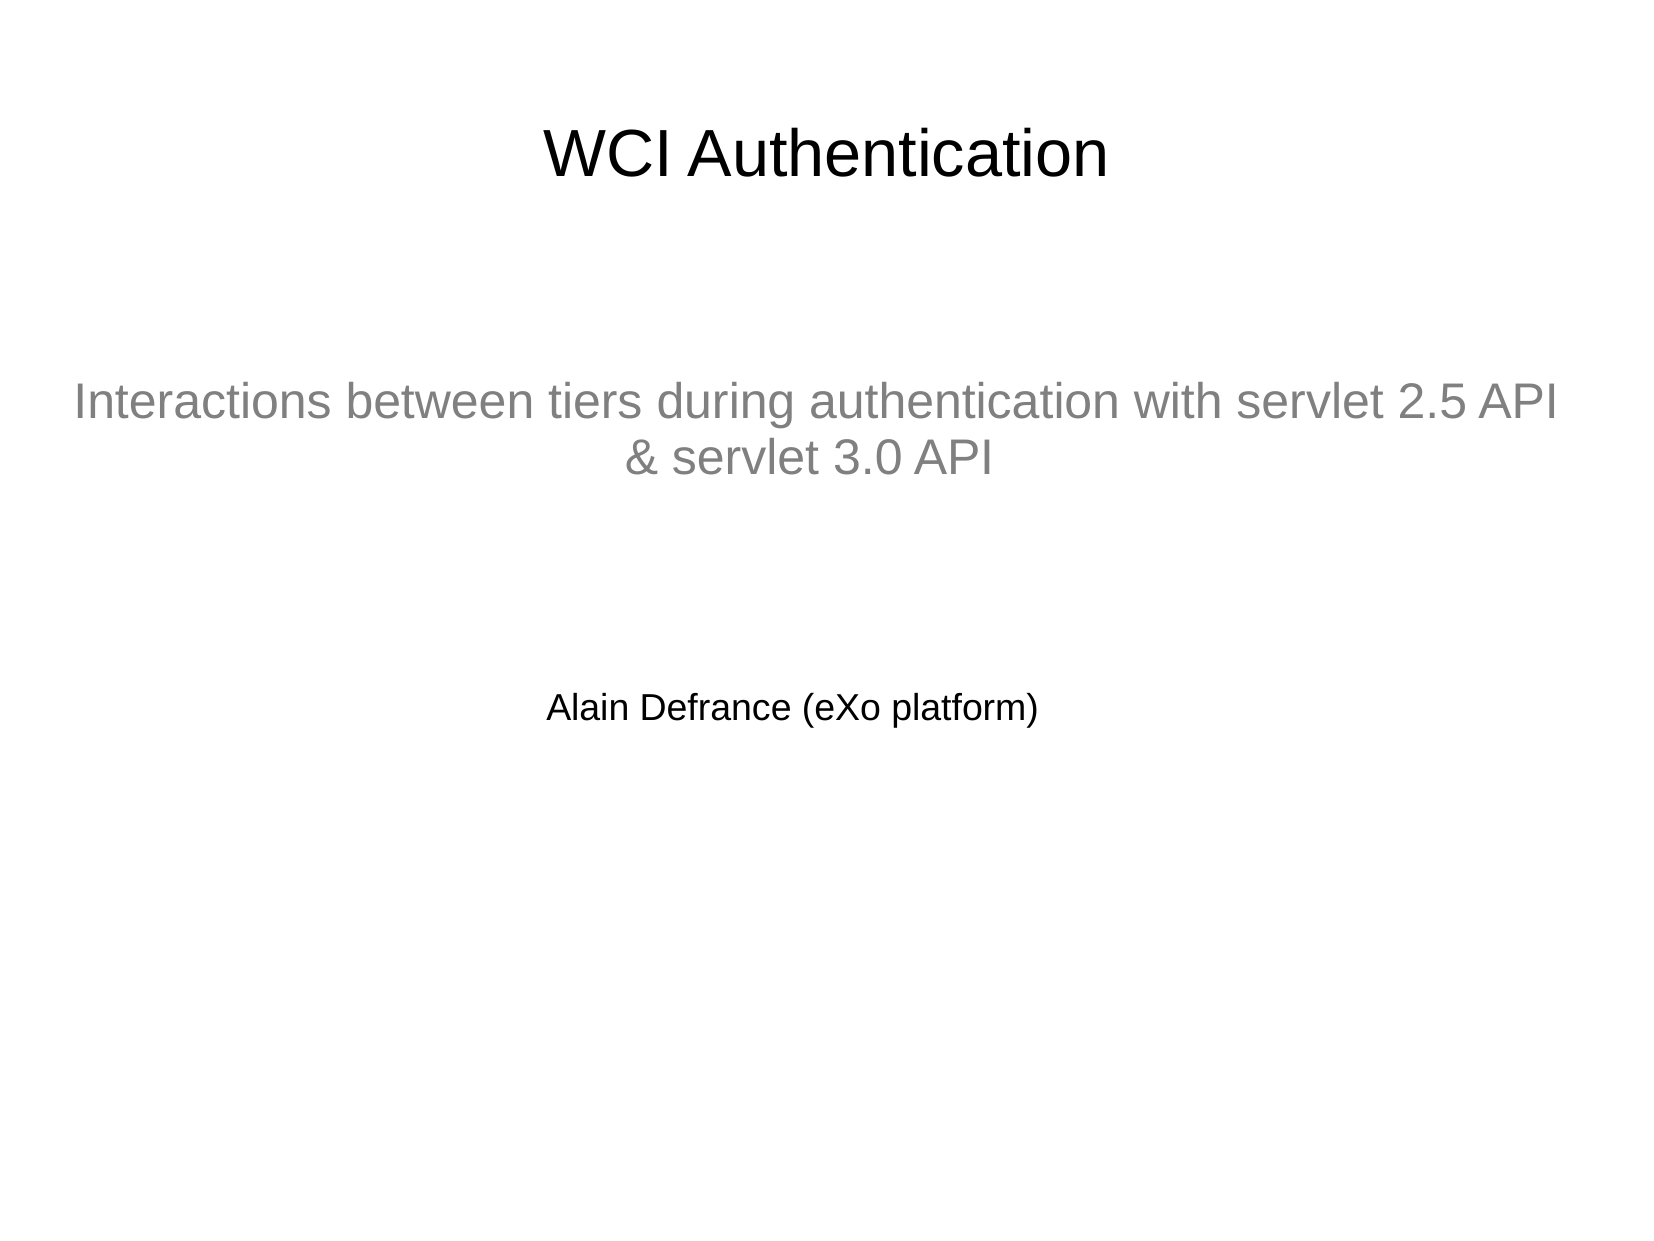

# WCI Authentication
Interactions between tiers during authentication with servlet 2.5 API & servlet 3.0 API
Alain Defrance (eXo platform)